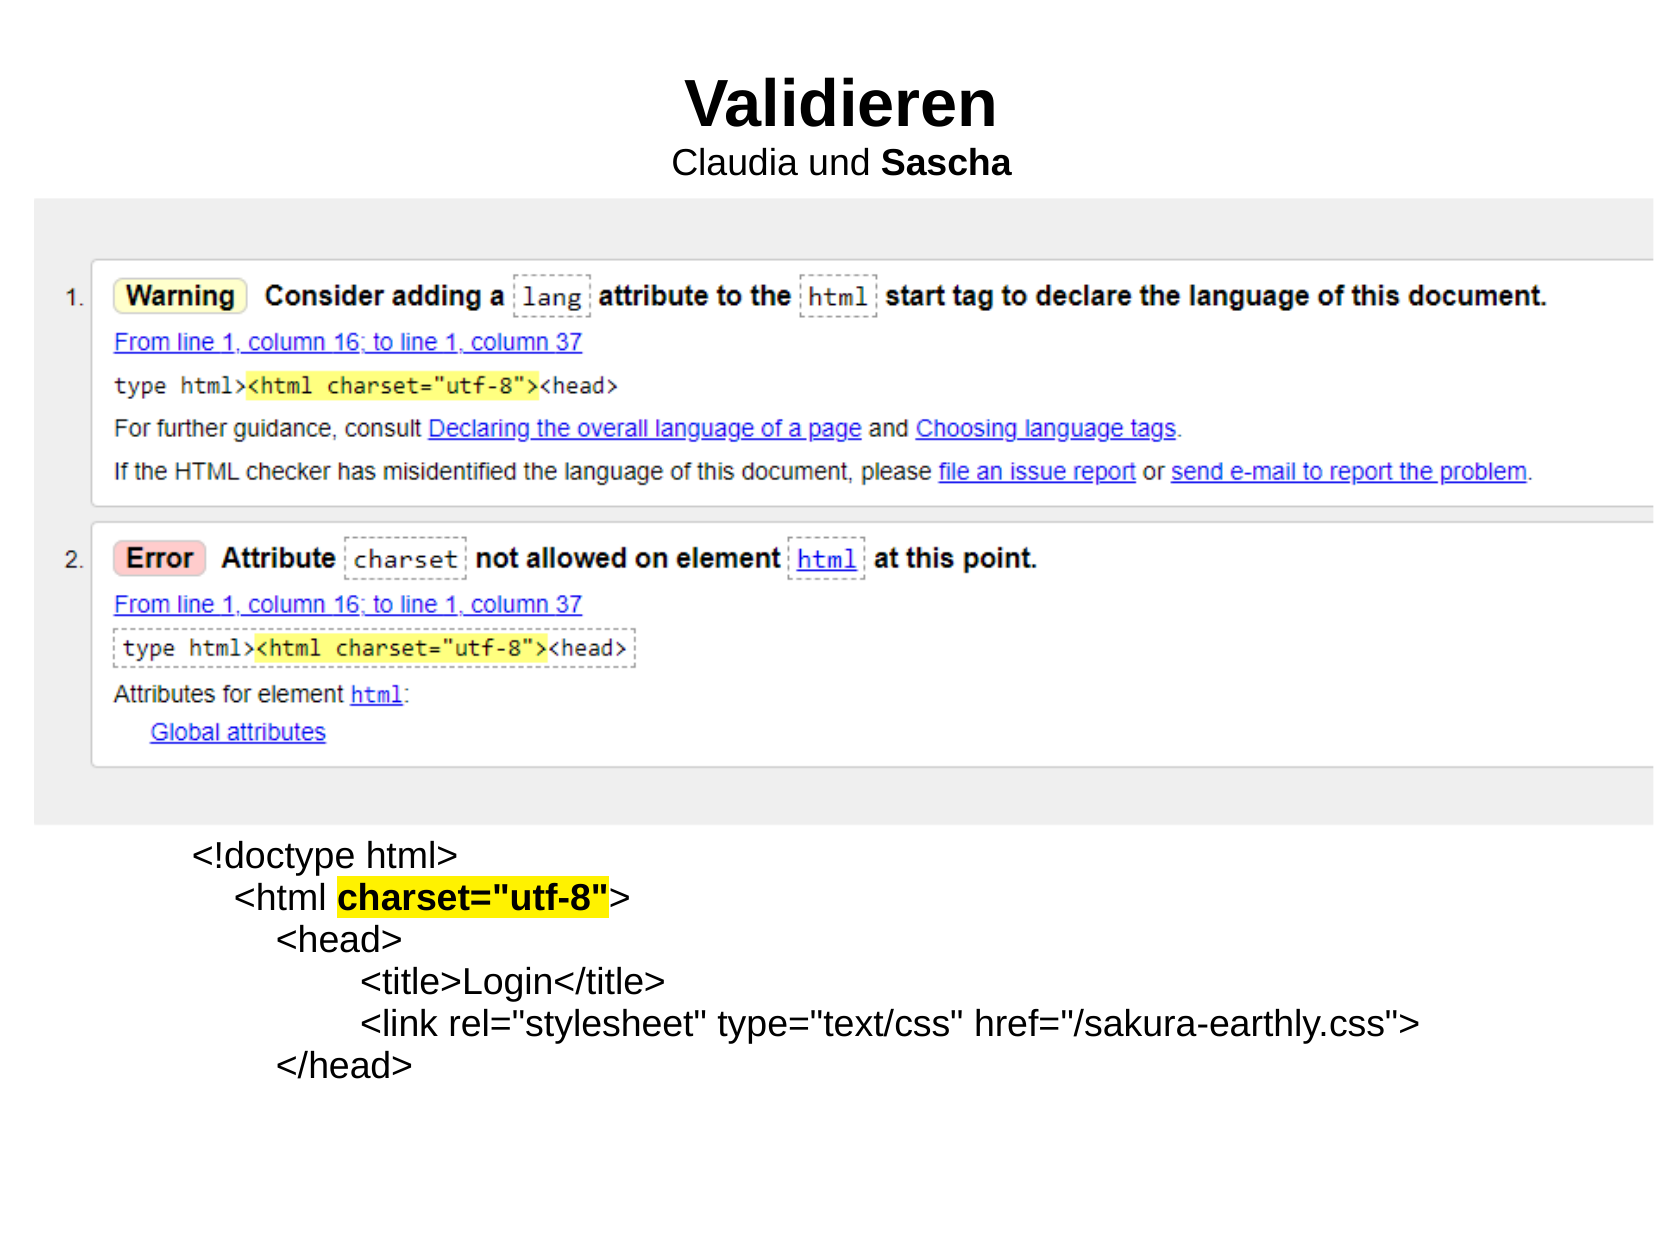

Validieren
Claudia und Sascha
Q
<!doctype html>
 <html charset="utf-8">
 <head>
 <title>Login</title>
 <link rel="stylesheet" type="text/css" href="/sakura-earthly.css">
 </head>